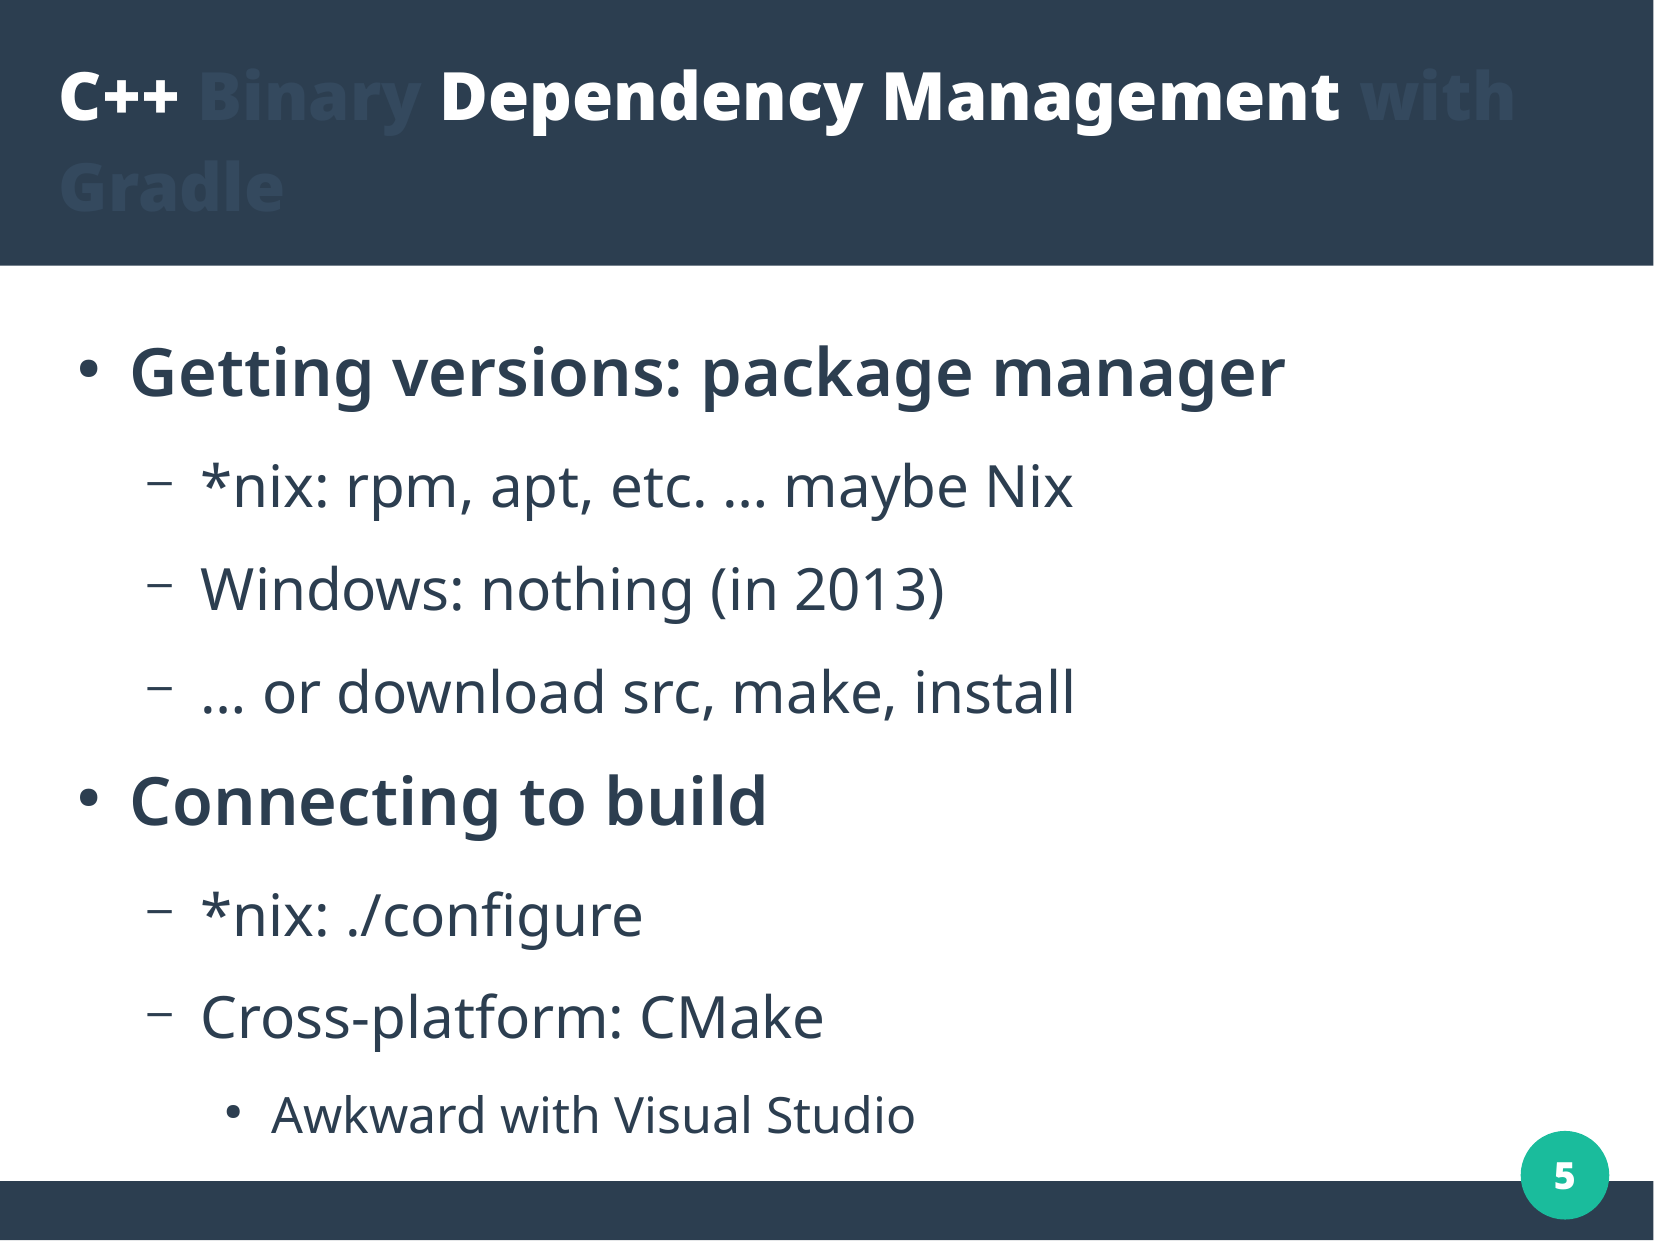

# C++ Binary Dependency Management with Gradle
Getting versions: package manager
*nix: rpm, apt, etc. … maybe Nix
Windows: nothing (in 2013)
… or download src, make, install
Connecting to build
*nix: ./configure
Cross-platform: CMake
Awkward with Visual Studio
5